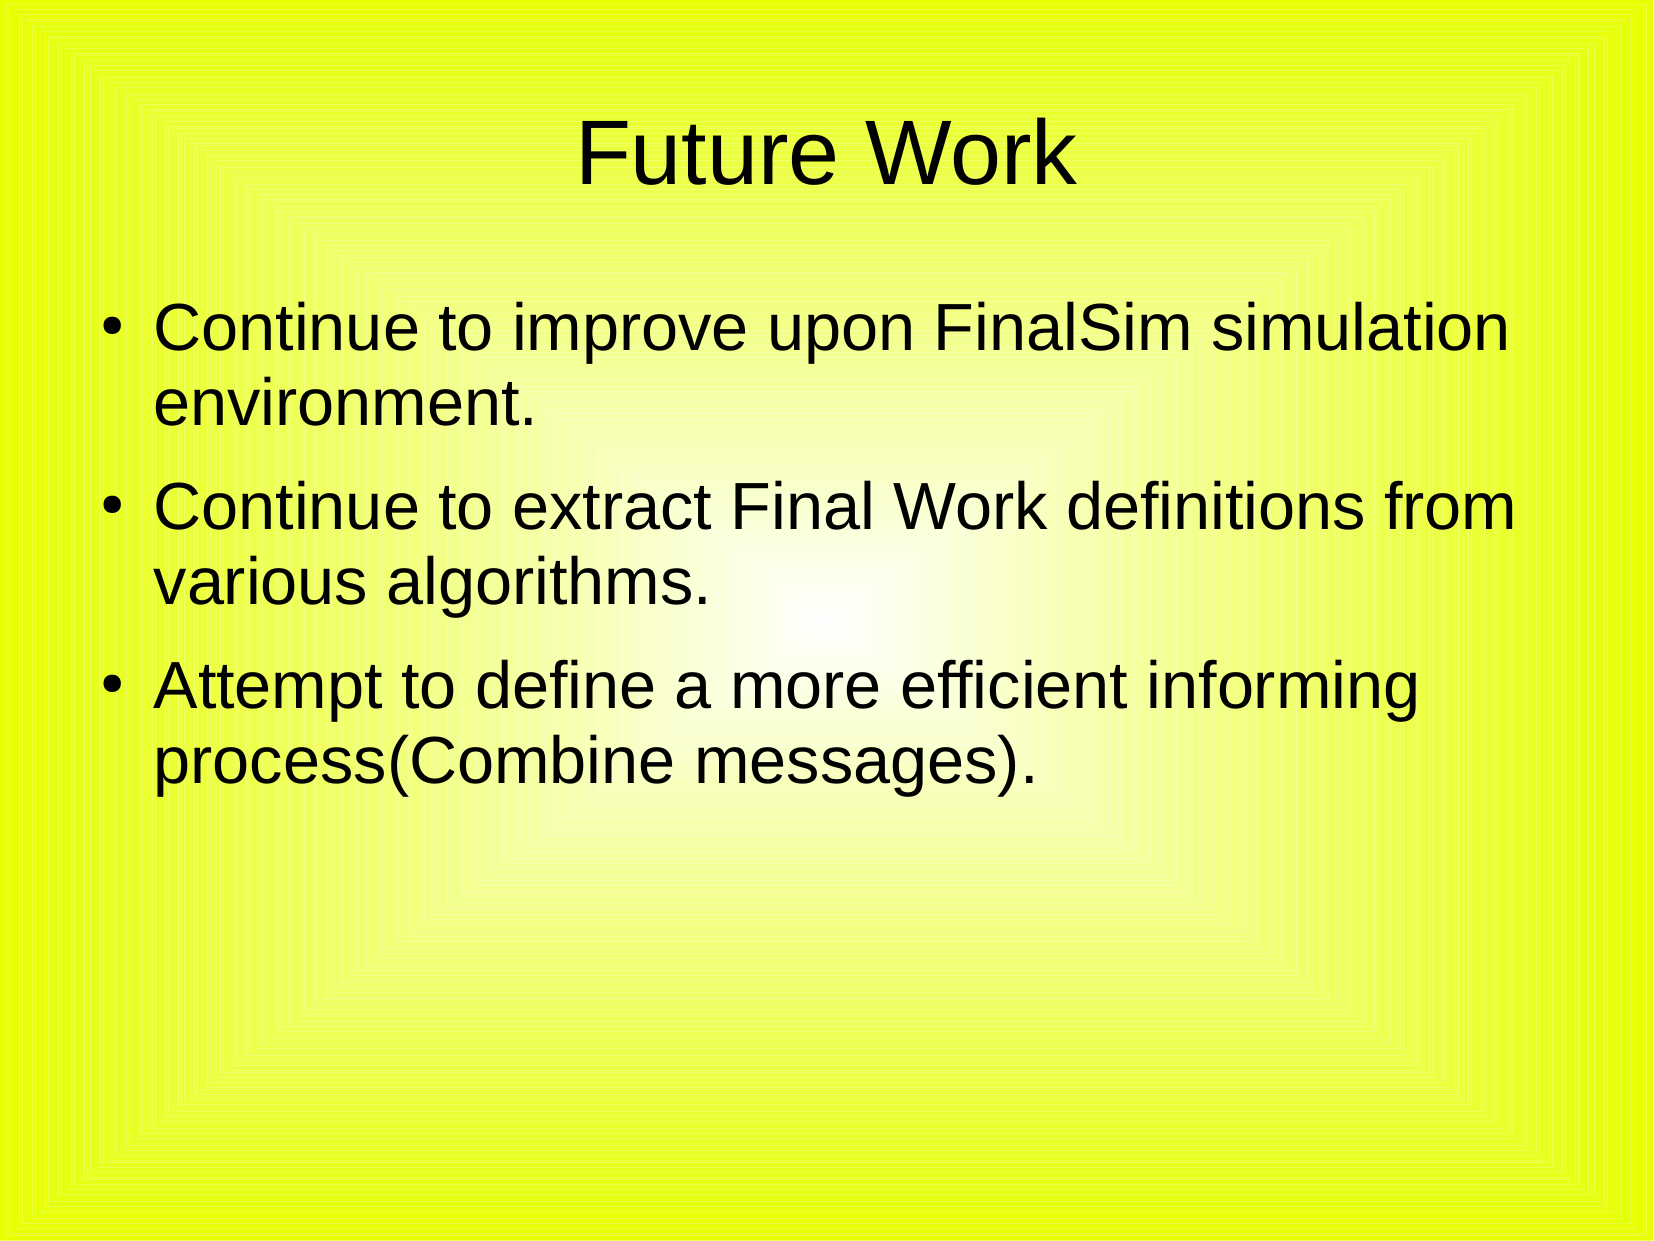

# Future Work
Continue to improve upon FinalSim simulation environment.
Continue to extract Final Work definitions from various algorithms.
Attempt to define a more efficient informing process(Combine messages).